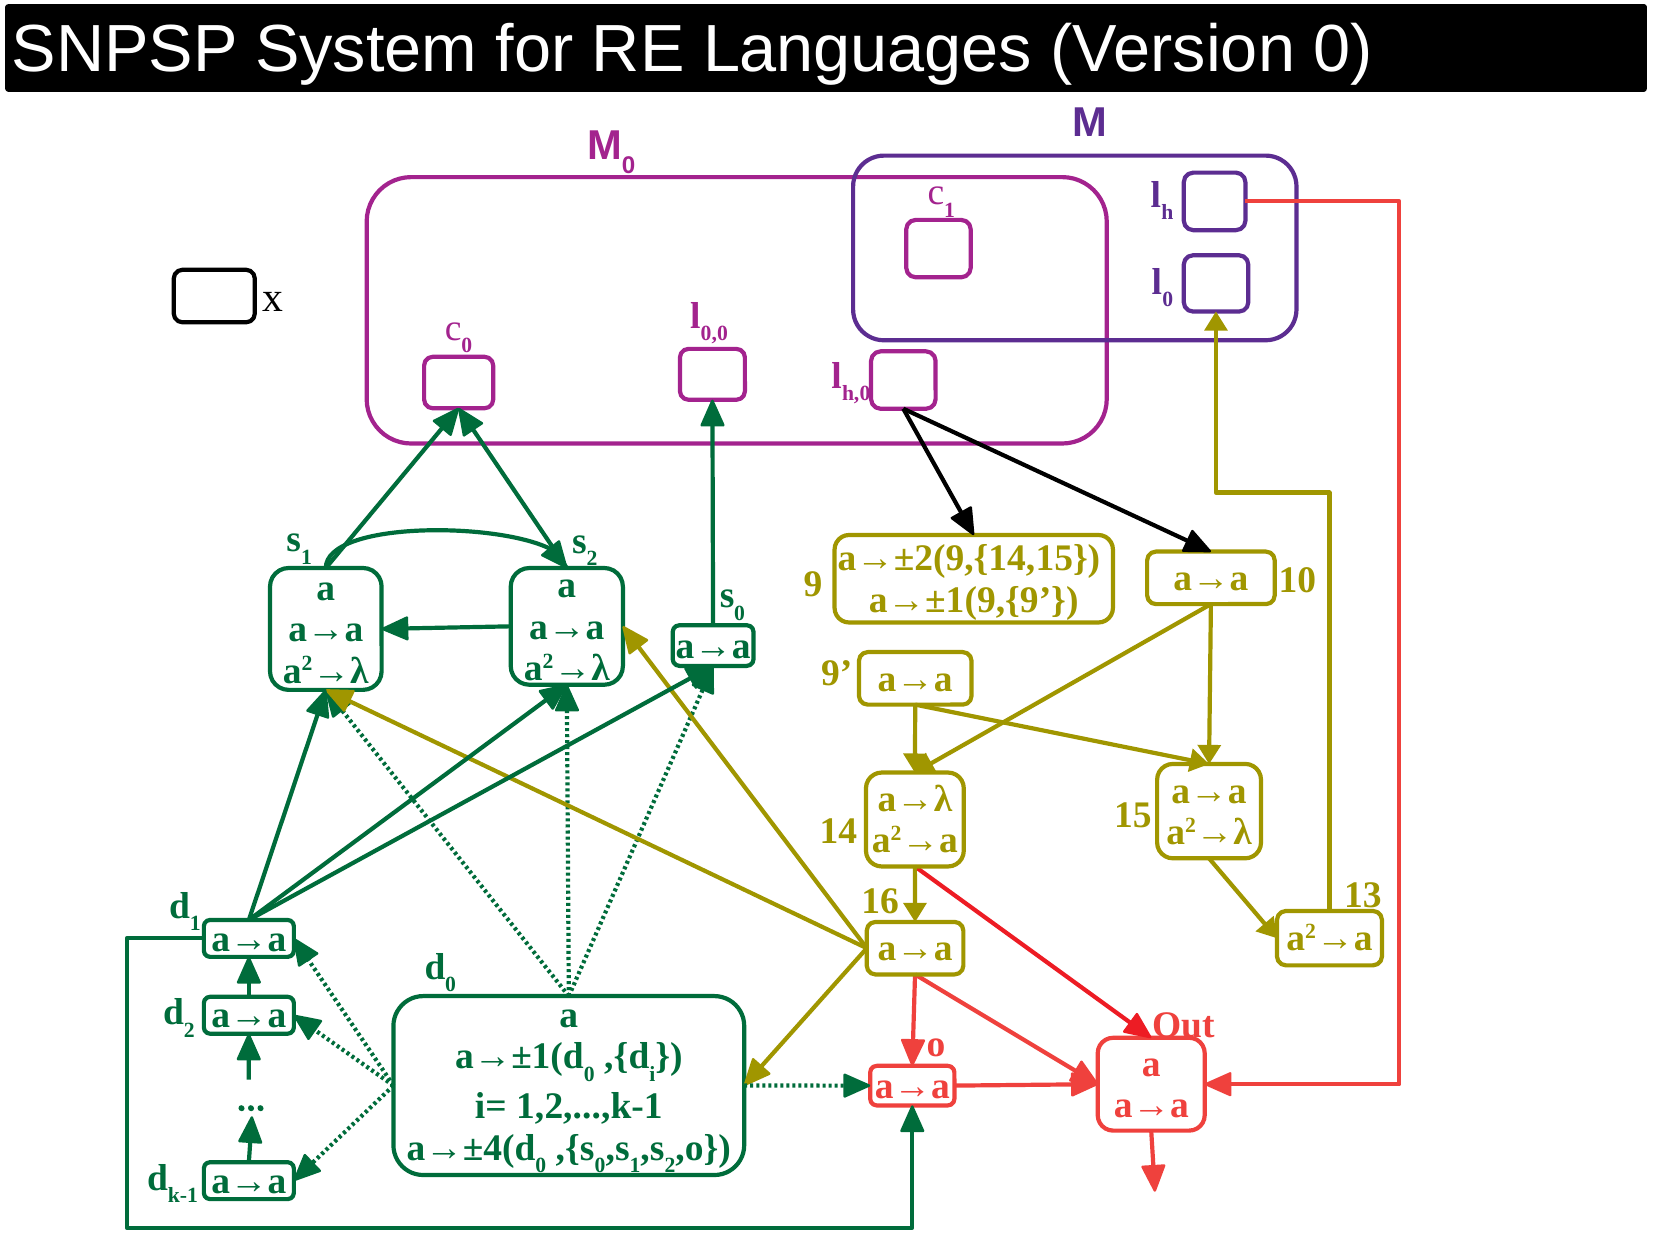

# SNPSP System for RE Languages (Version 0)
M
M0
c1
lh
l0
x
l0,0
c0
lh,0
s1
s2
a→±2(9,{14,15})
a→±1(9,{9’})
a→a
10
9
s0
a
a→a
a2→λ
a
a→a
a2→λ
a→a
9’
a→a
a→a
a2→λ
a→λ
a2→a
15
14
13
16
d1
a2→a
a→a
a→a
d0
d2
a
a→±1(d0 ,{di})
i= 1,2,...,k-1
a→±4(d0 ,{s0,s1,s2,o})
Out
a→a
o
a
a→a
a→a
...
dk-1
a→a